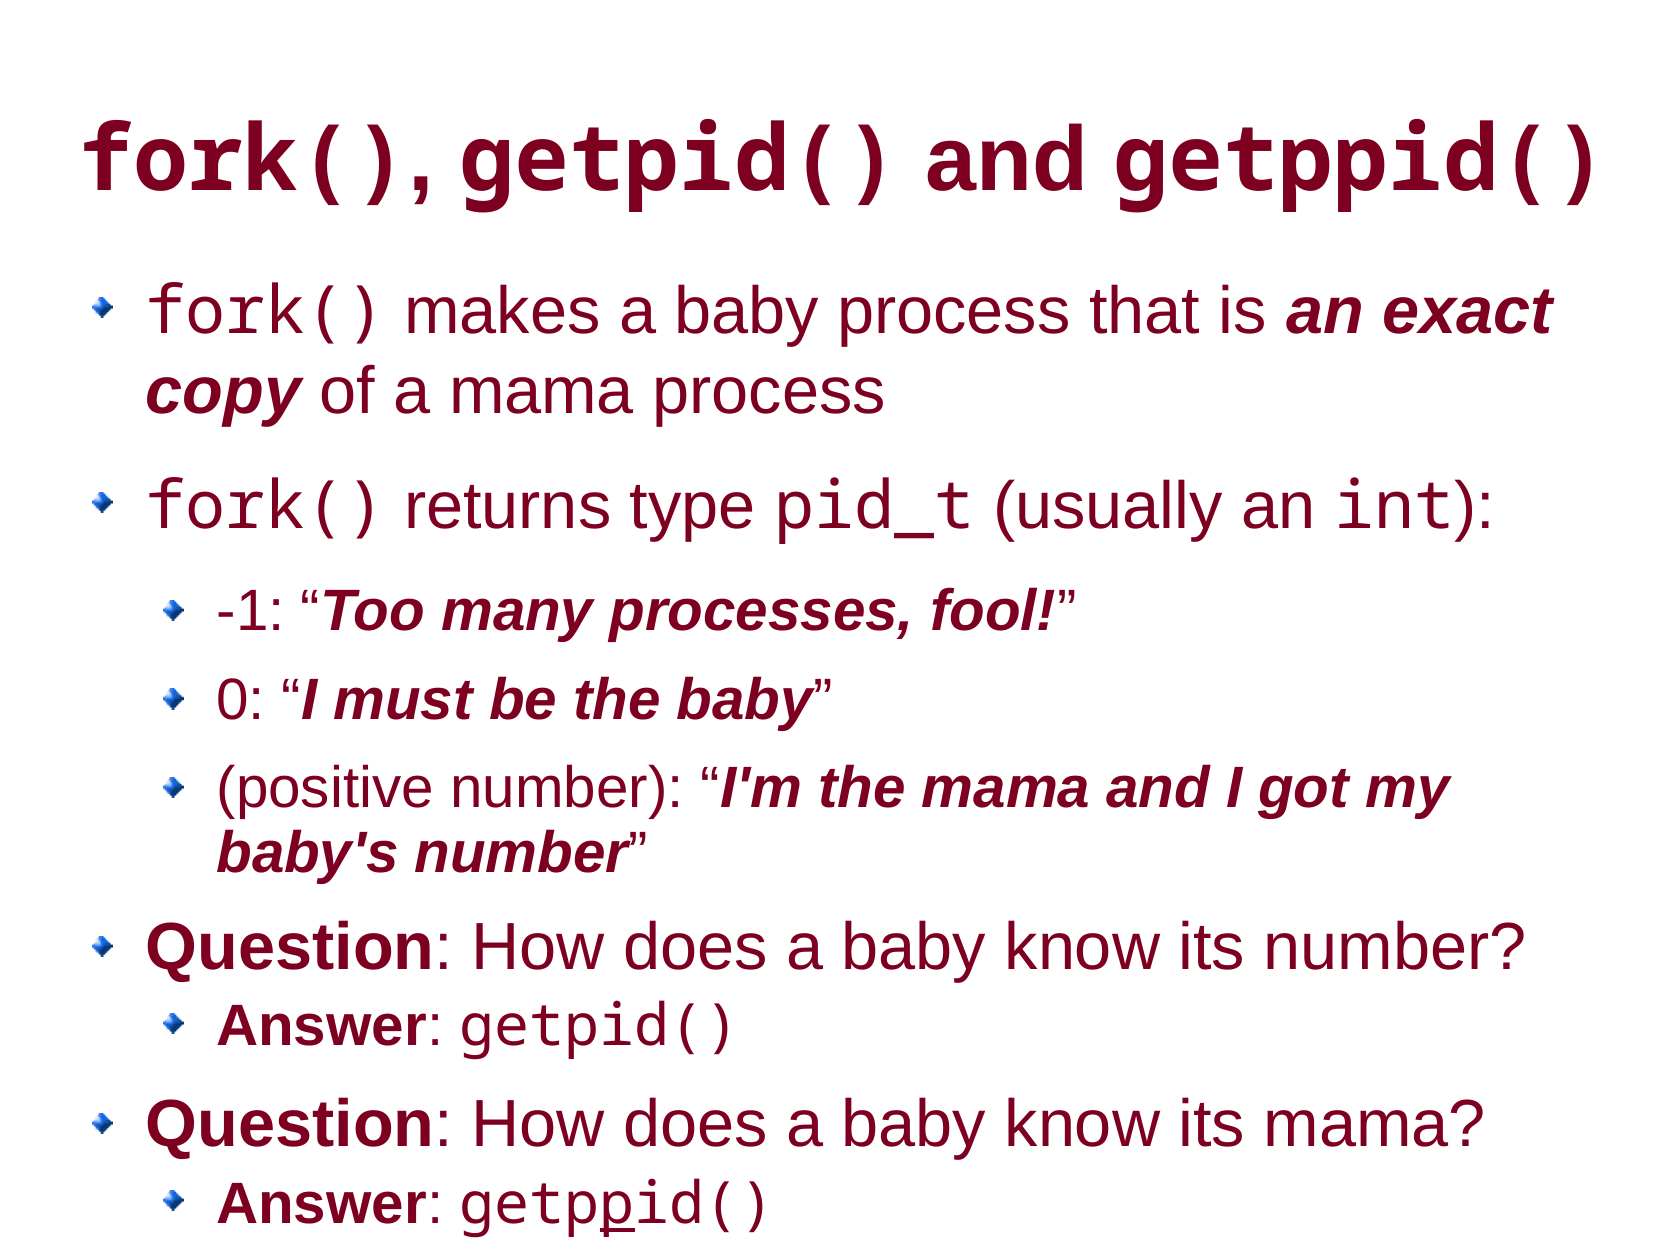

# fork(), getpid() and getppid()
fork() makes a baby process that is an exact copy of a mama process
fork() returns type pid_t (usually an int):
-1: “Too many processes, fool!”
0: “I must be the baby”
(positive number): “I'm the mama and I got my baby's number”
Question: How does a baby know its number?
Answer: getpid()
Question: How does a baby know its mama?
Answer: getppid()